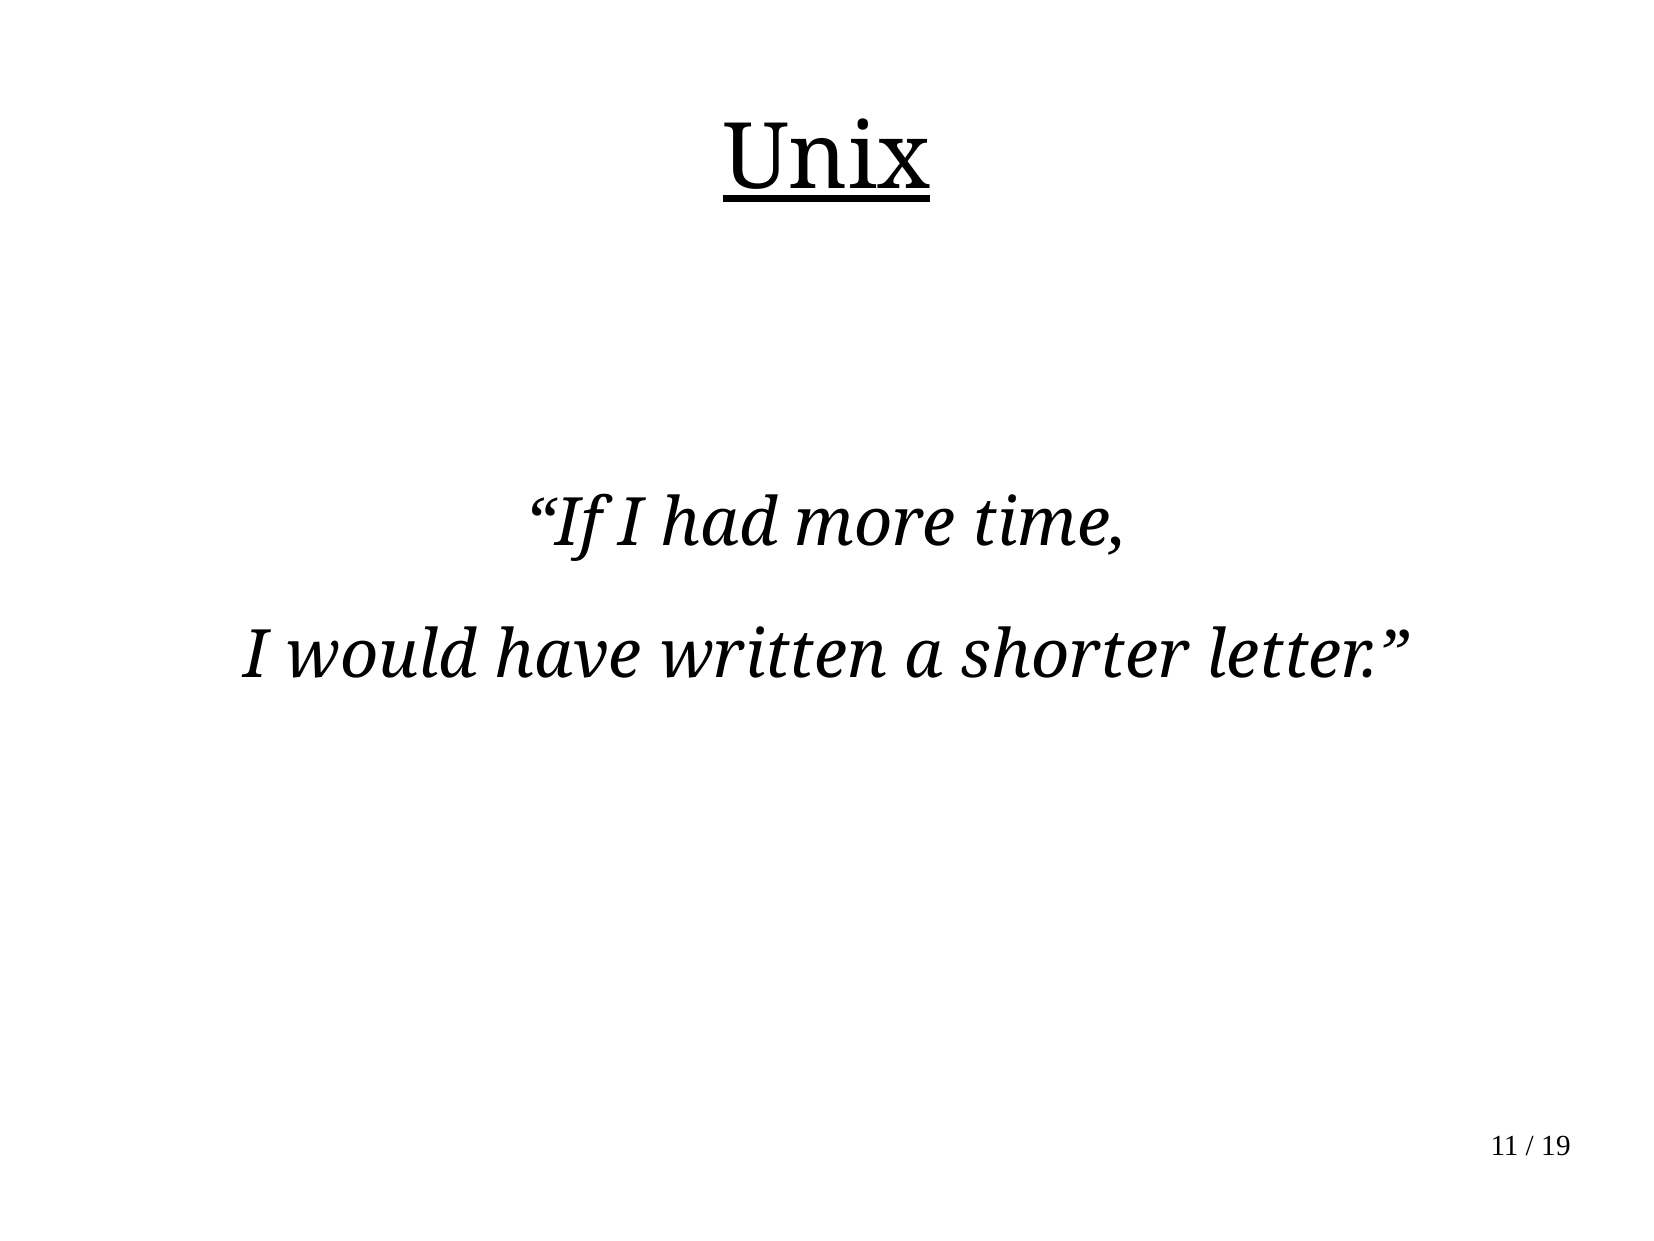

# Unix
“If I had more time,
I would have written a shorter letter.”
11